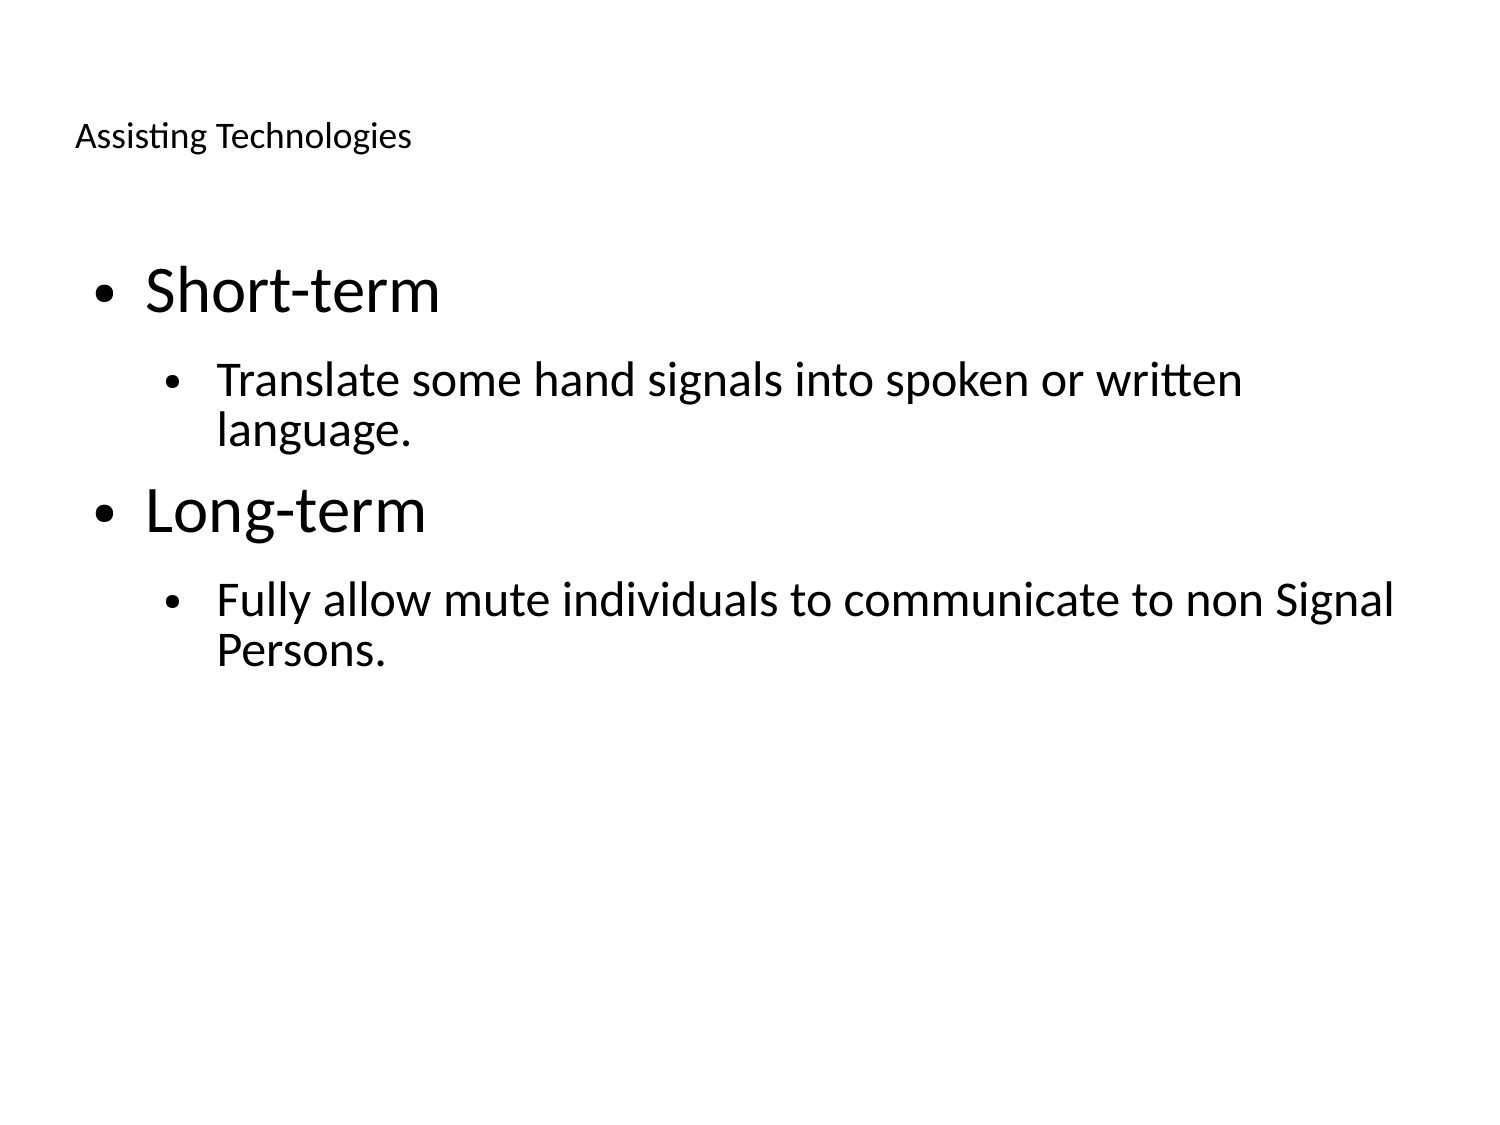

# Assisting Technologies
Short-term
Translate some hand signals into spoken or written language.
Long-term
Fully allow mute individuals to communicate to non Signal Persons.